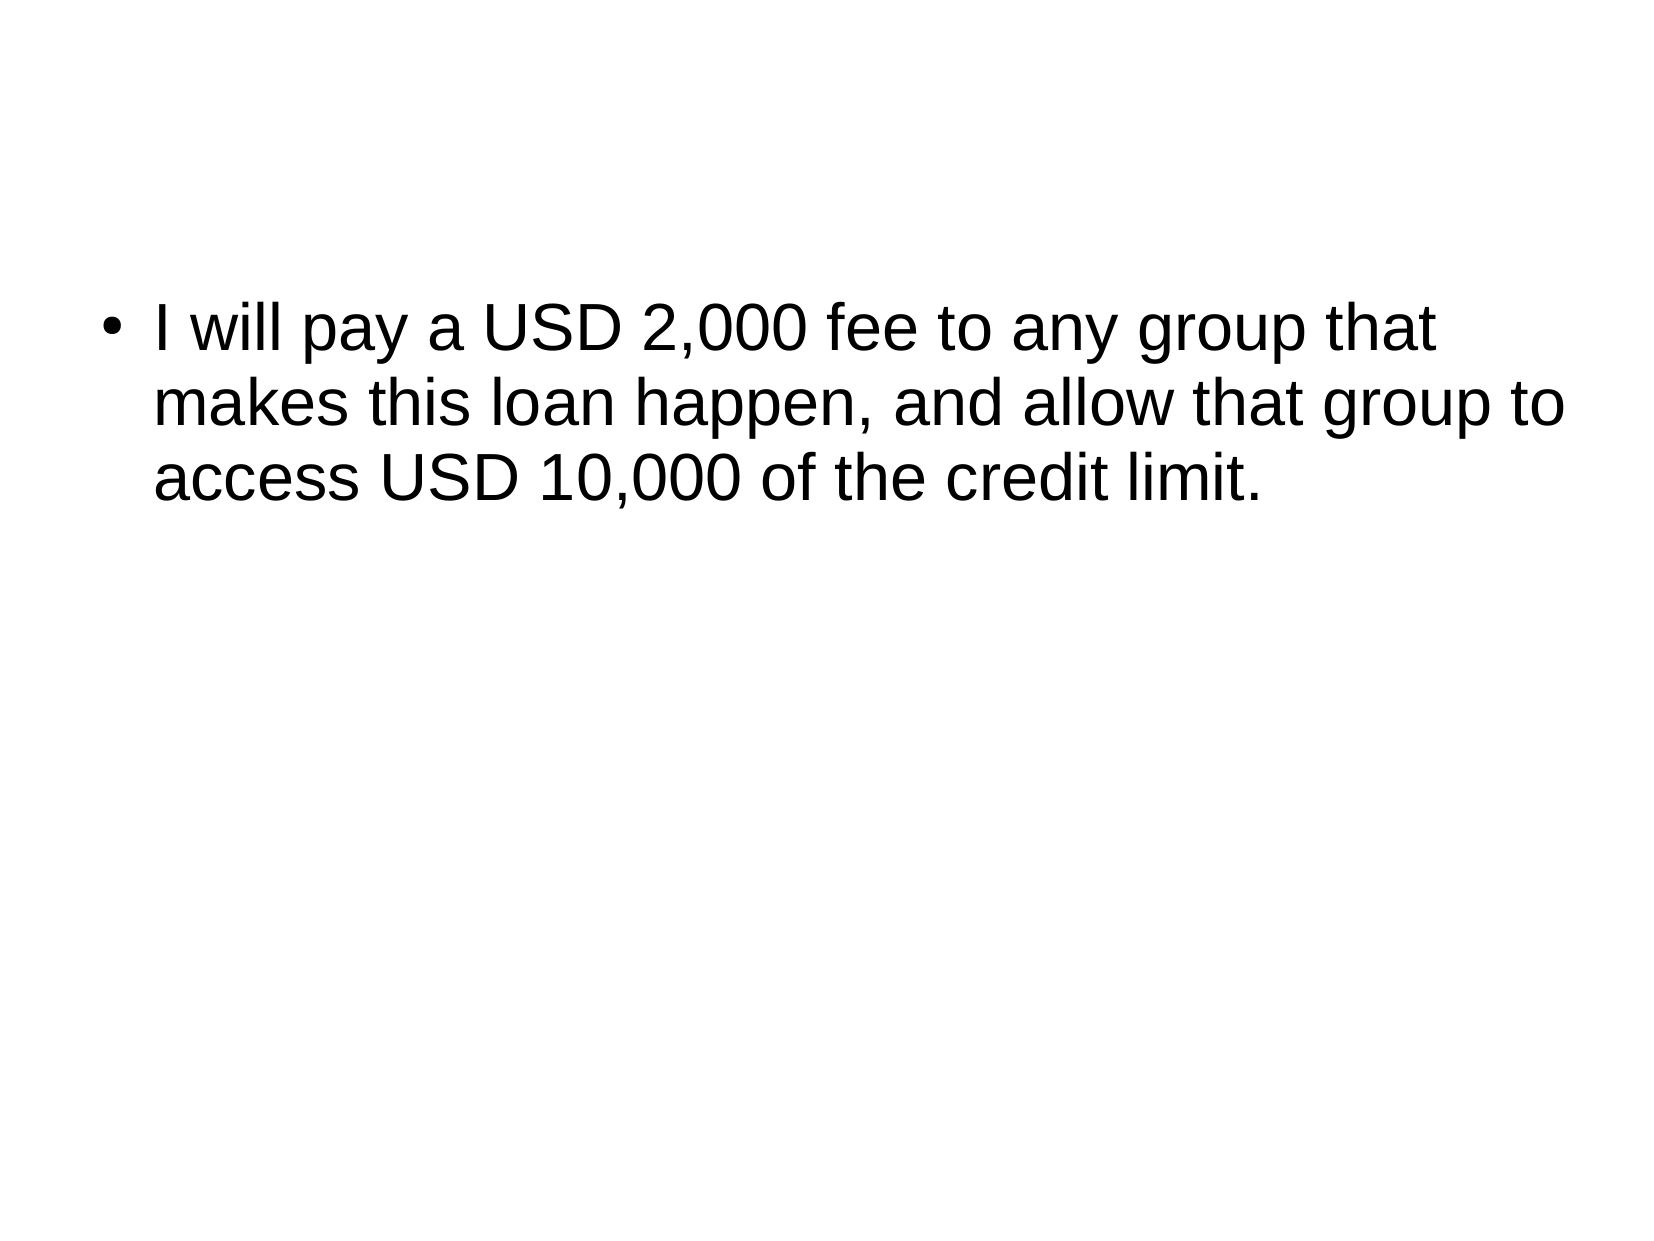

#
I will pay a USD 2,000 fee to any group that makes this loan happen, and allow that group to access USD 10,000 of the credit limit.